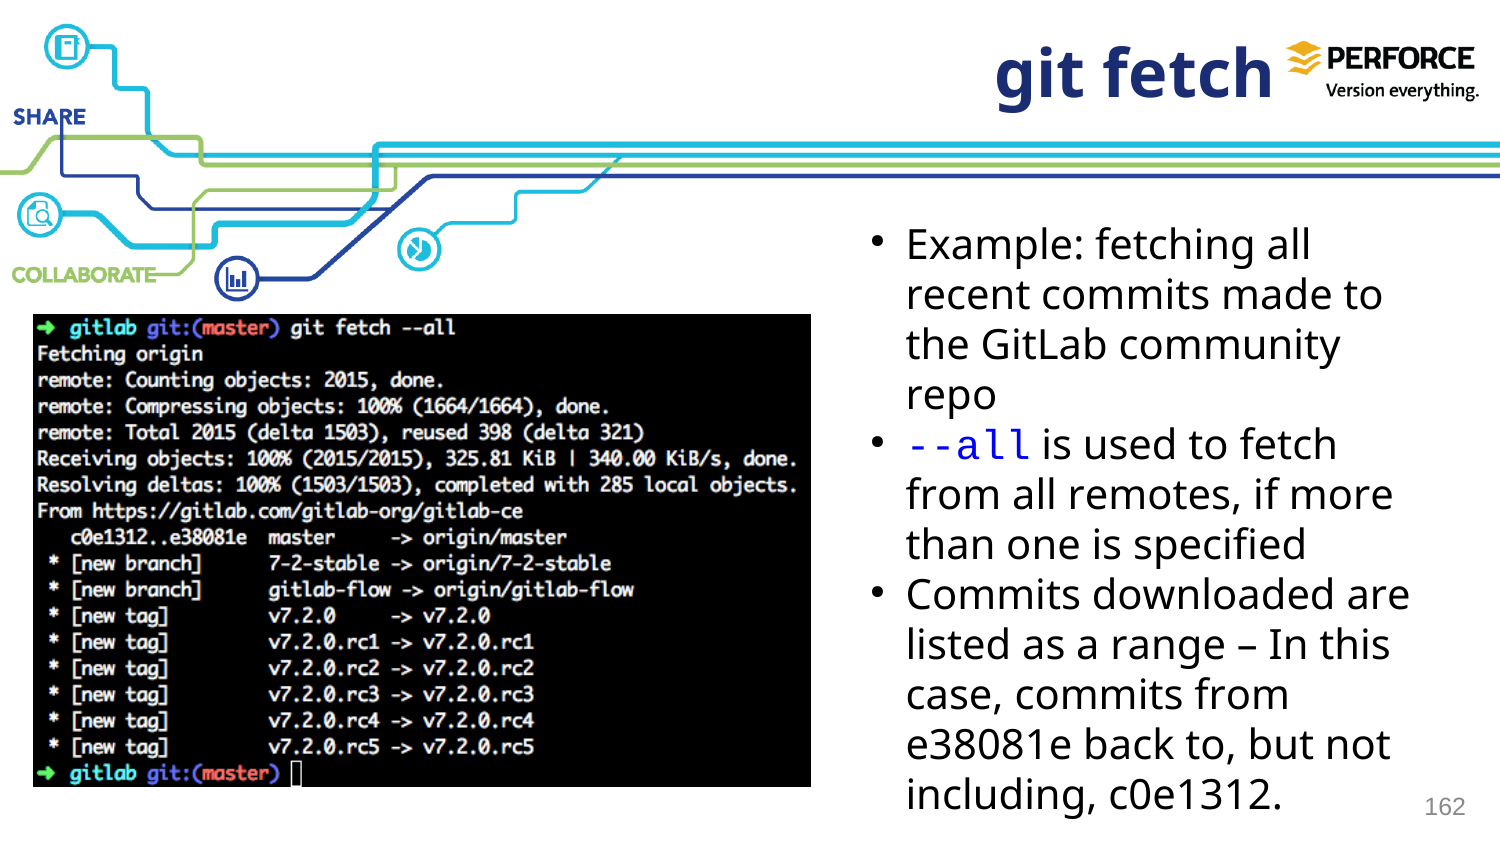

# git fetch
Example: fetching all recent commits made to the GitLab community repo
--all is used to fetch from all remotes, if more than one is specified
Commits downloaded are listed as a range – In this case, commits from e38081e back to, but not including, c0e1312.